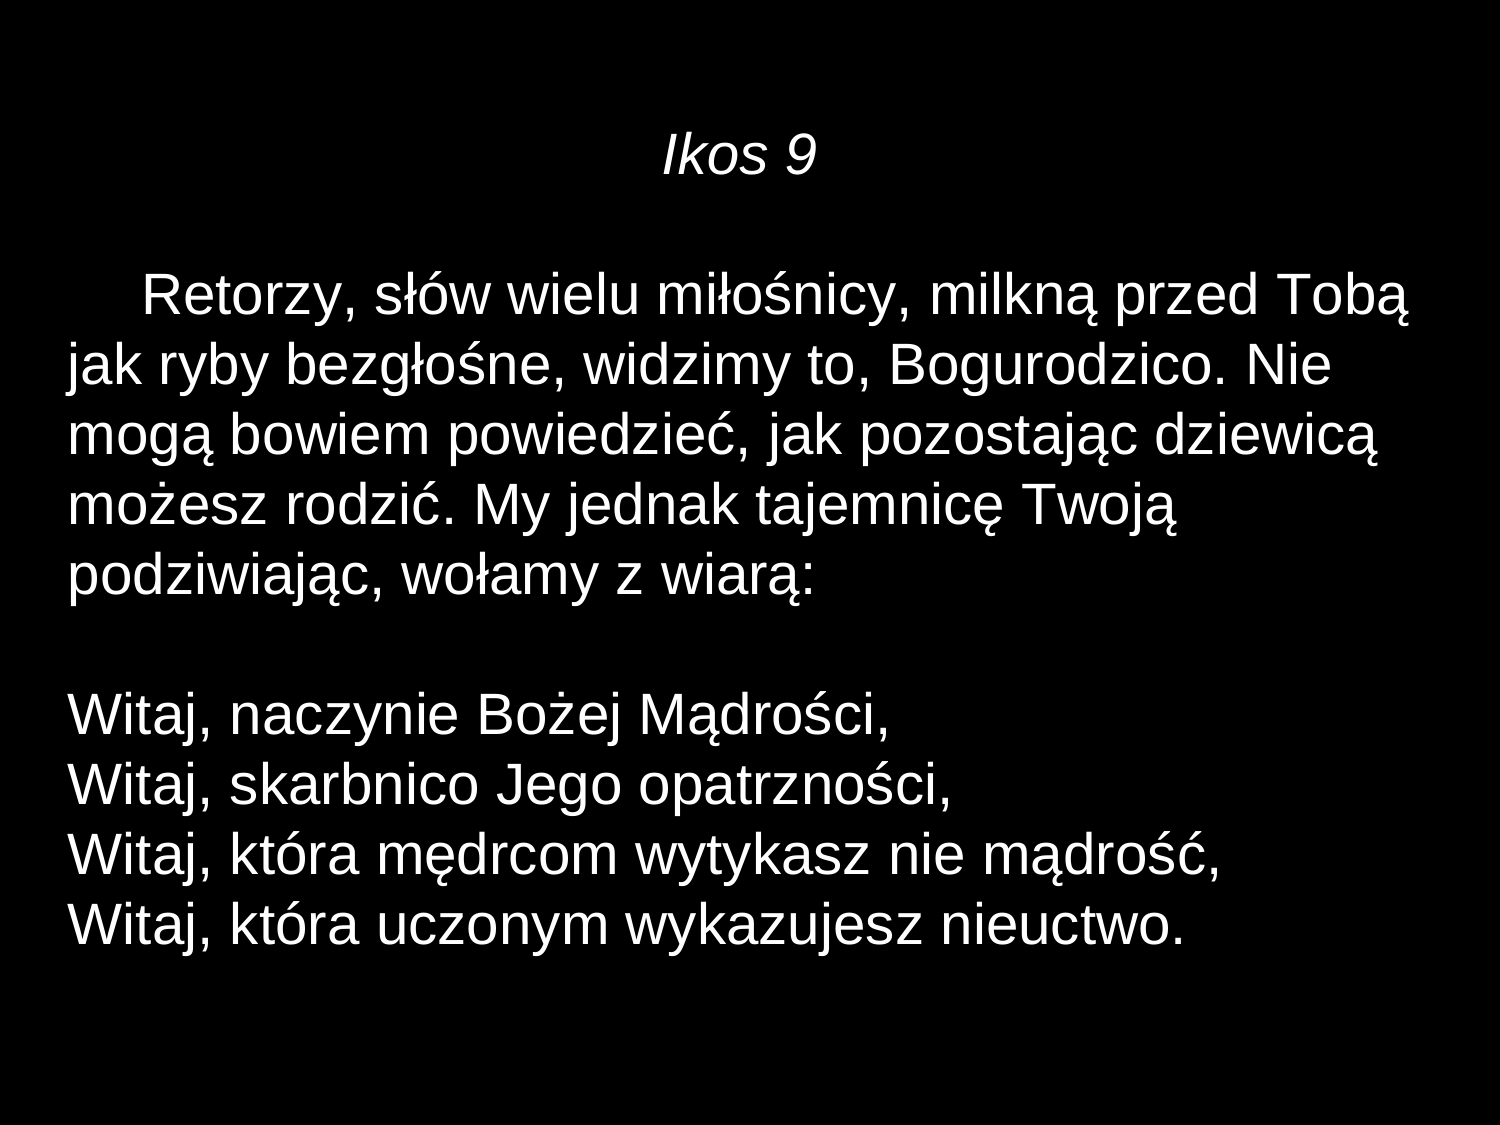

Ikos 9
	Retorzy, słów wielu miłośnicy, milkną przed Tobą jak ryby bezgłośne, widzimy to, Bogurodzico. Nie mogą bowiem powiedzieć, jak pozostając dziewicą możesz rodzić. My jednak tajemnicę Twoją podziwiając, wołamy z wiarą:
Witaj, naczynie Bożej Mądrości,
Witaj, skarbnico Jego opatrzności,
Witaj, która mędrcom wytykasz nie mądrość,
Witaj, która uczonym wykazujesz nieuctwo.